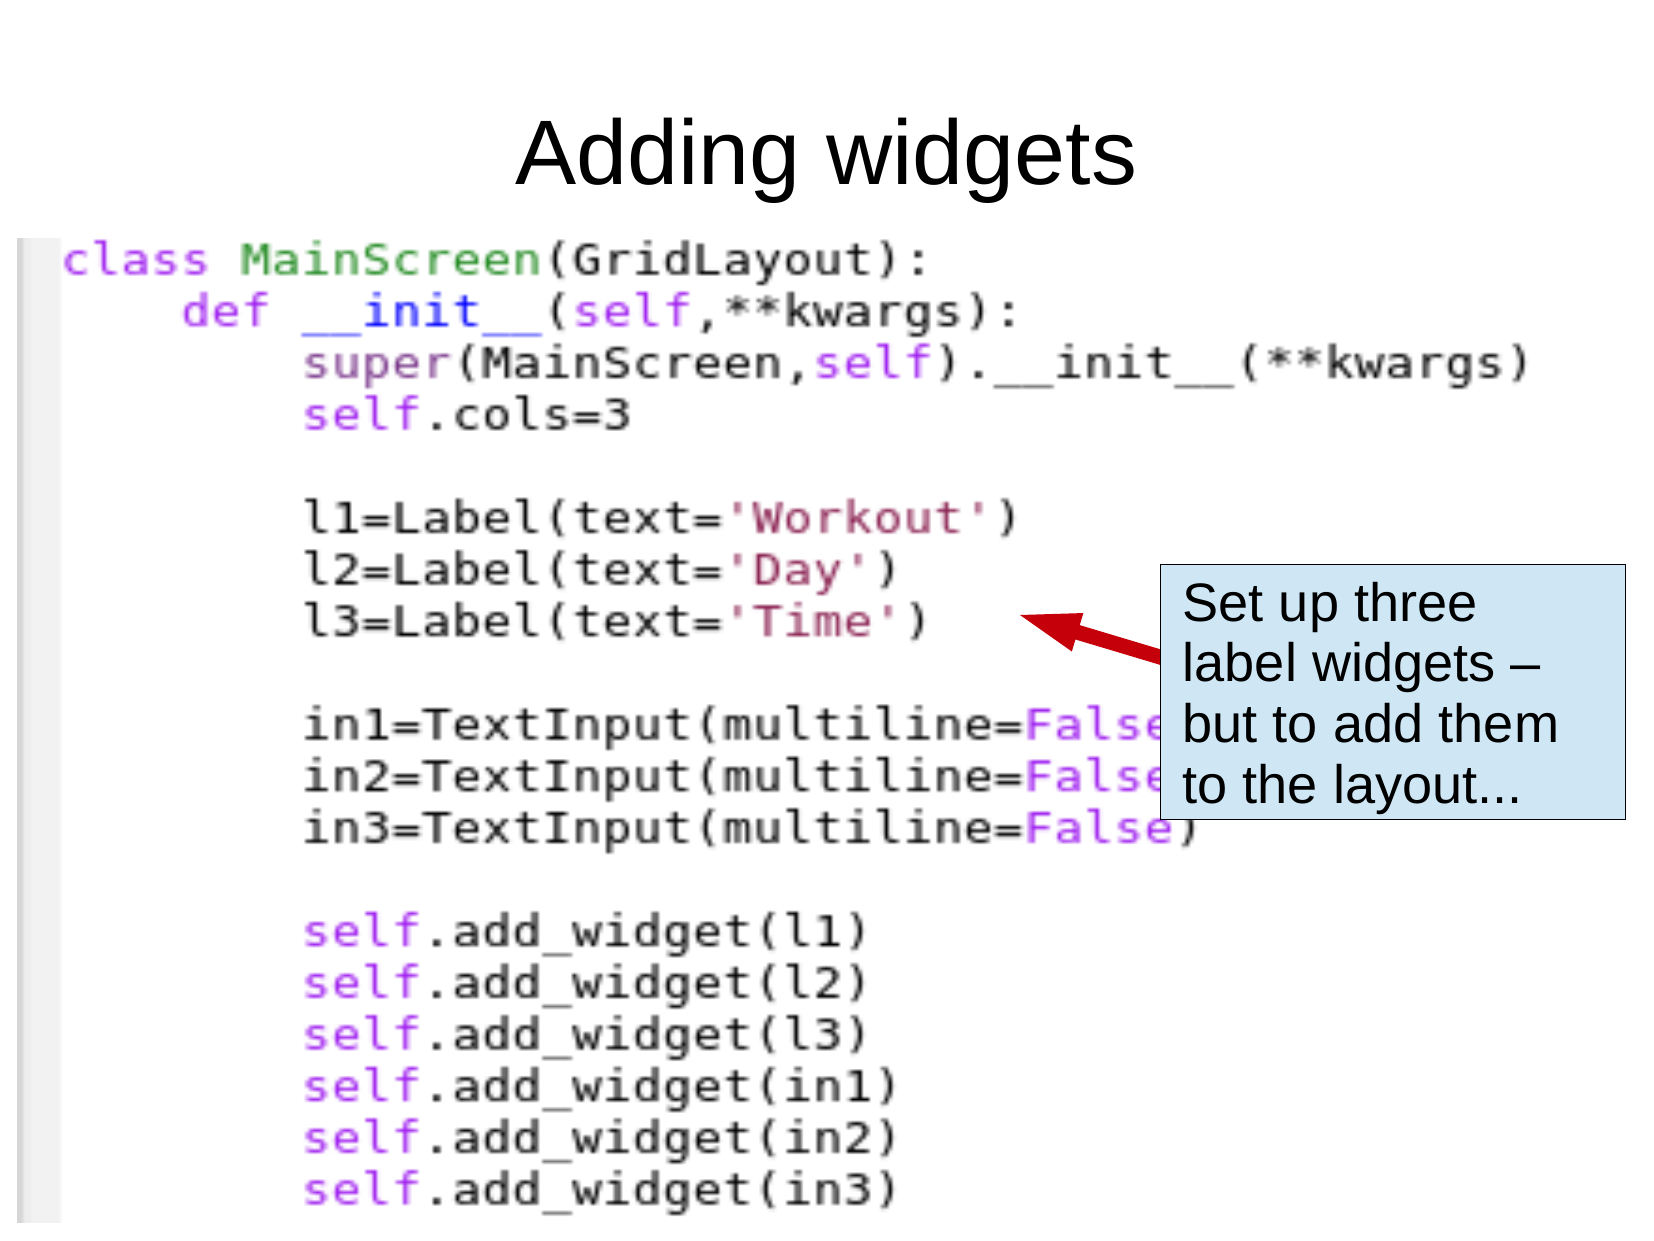

# Adding widgets
Set up three label widgets – but to add them to the layout...